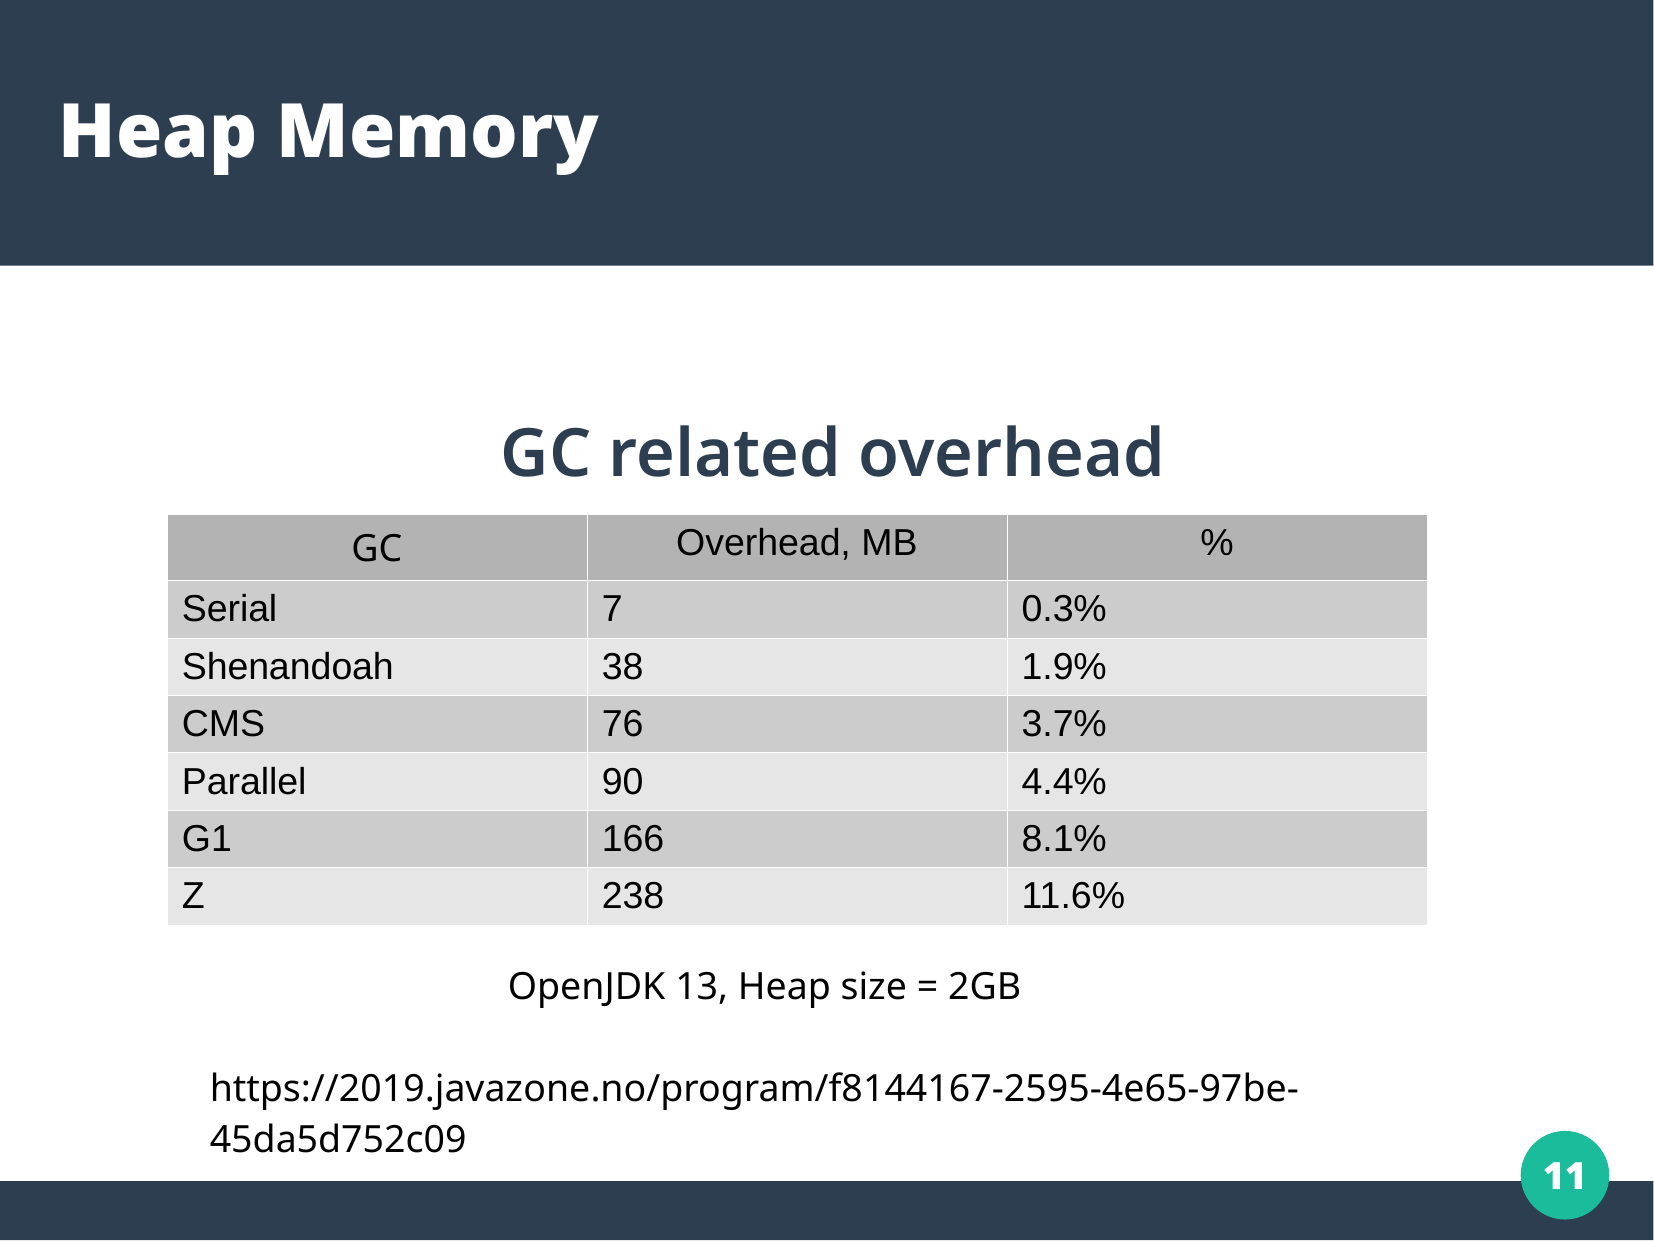

# Heap Memory
GC related overhead
| GC | Overhead, MB | % |
| --- | --- | --- |
| Serial | 7 | 0.3% |
| Shenandoah | 38 | 1.9% |
| CMS | 76 | 3.7% |
| Parallel | 90 | 4.4% |
| G1 | 166 | 8.1% |
| Z | 238 | 11.6% |
OpenJDK 13, Heap size = 2GB
https://2019.javazone.no/program/f8144167-2595-4e65-97be-45da5d752c09
11